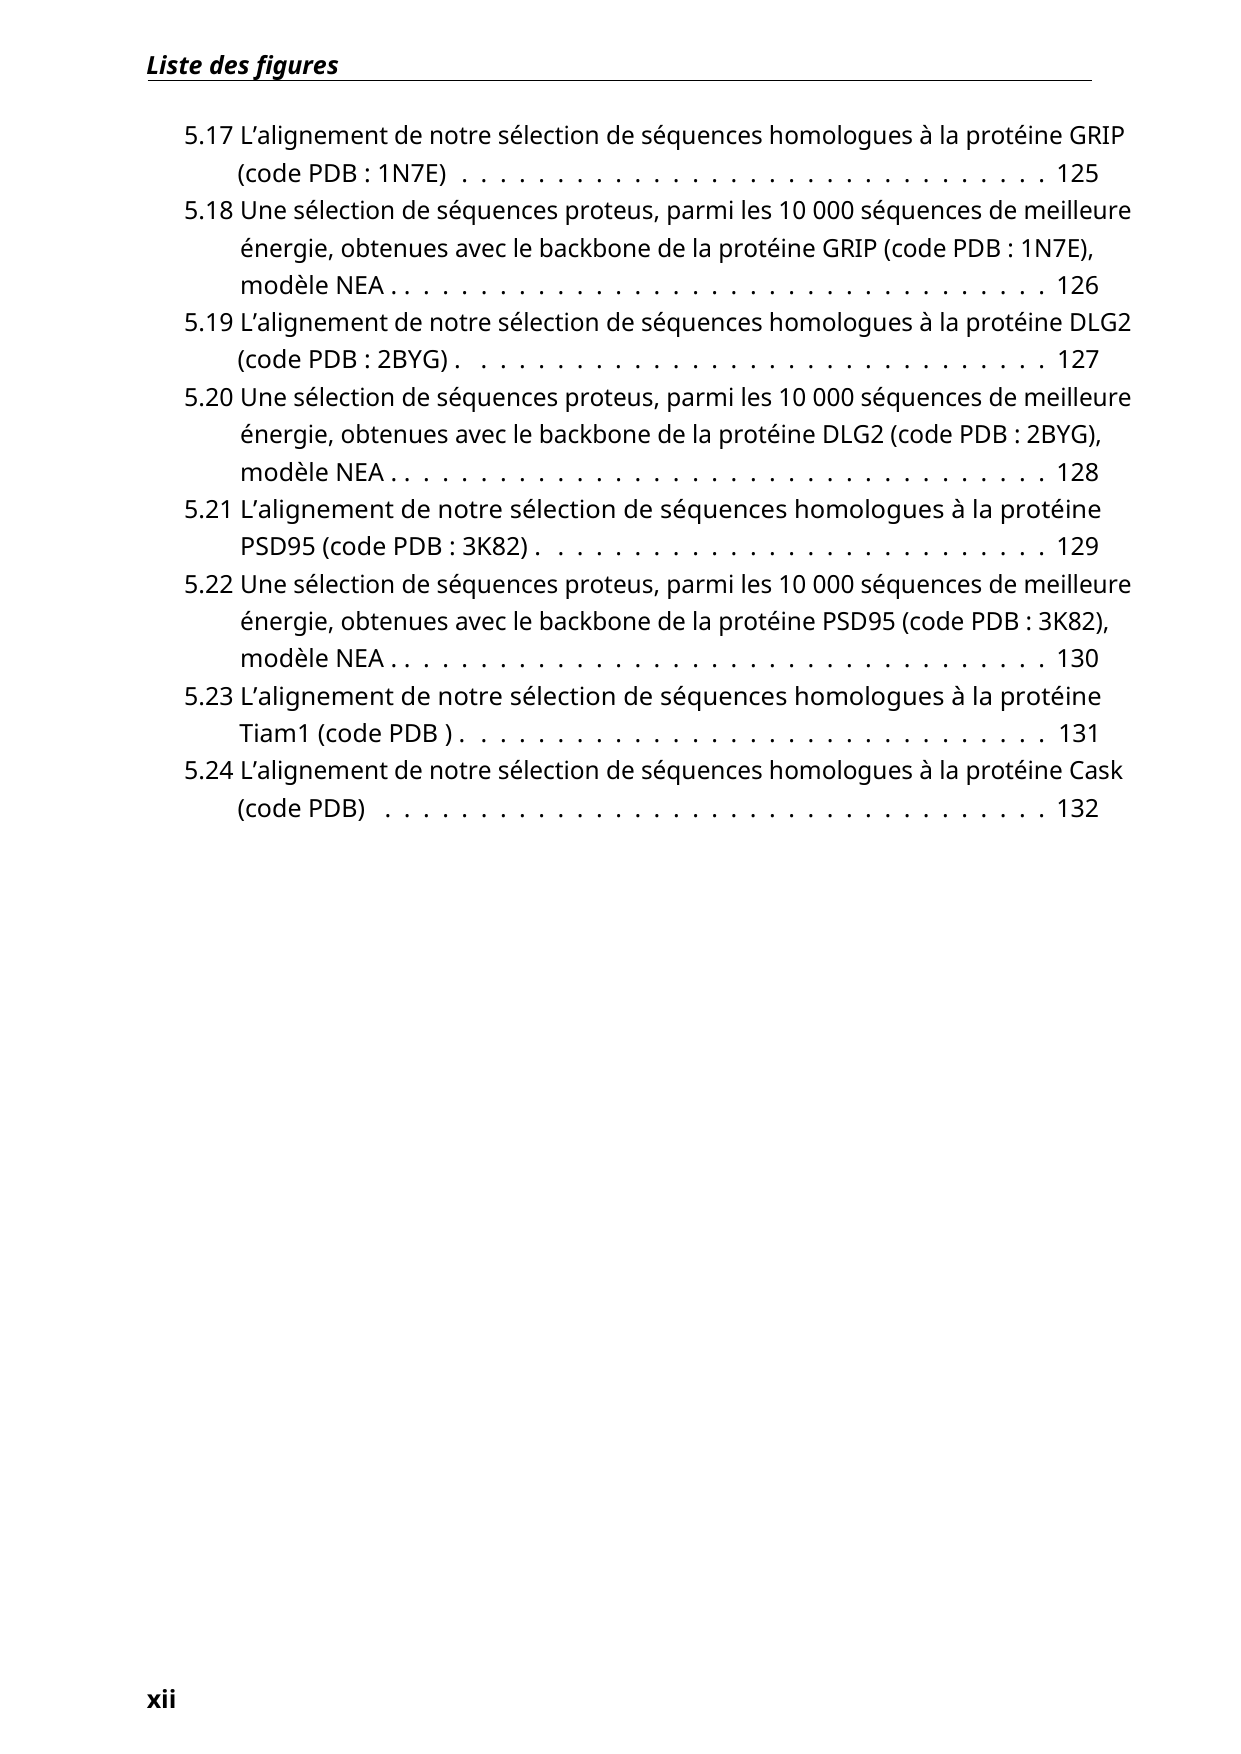

Liste des figures
5.17
L’alignement de notre sélection de séquences homologues à la protéine GRIP
(code PDB : 1N7E)
.
.
.
.
.
.
.
.
.
.
.
.
.
.
.
.
.
.
.
.
.
.
.
.
.
.
.
.
.
.
.
125
5.18
Une sélection de séquences proteus, parmi les 10 000 séquences de meilleure
énergie, obtenues avec le backbone de la protéine GRIP (code PDB : 1N7E),
modèle NEA .
.
.
.
.
.
.
.
.
.
.
.
.
.
.
.
.
.
.
.
.
.
.
.
.
.
.
.
.
.
.
.
.
.
.
126
5.19
L’alignement de notre sélection de séquences homologues à la protéine DLG2
(code PDB : 2BYG) .
.
.
.
.
.
.
.
.
.
.
.
.
.
.
.
.
.
.
.
.
.
.
.
.
.
.
.
.
.
.
127
5.20
Une sélection de séquences proteus, parmi les 10 000 séquences de meilleure
énergie, obtenues avec le backbone de la protéine DLG2 (code PDB : 2BYG),
modèle NEA .
.
.
.
.
.
.
.
.
.
.
.
.
.
.
.
.
.
.
.
.
.
.
.
.
.
.
.
.
.
.
.
.
.
.
128
5.21
L’alignement de notre sélection de séquences homologues à la protéine
PSD95 (code PDB : 3K82) .
.
.
.
.
.
.
.
.
.
.
.
.
.
.
.
.
.
.
.
.
.
.
.
.
.
.
129
5.22
Une sélection de séquences proteus, parmi les 10 000 séquences de meilleure
énergie, obtenues avec le backbone de la protéine PSD95 (code PDB : 3K82),
modèle NEA .
.
.
.
.
.
.
.
.
.
.
.
.
.
.
.
.
.
.
.
.
.
.
.
.
.
.
.
.
.
.
.
.
.
.
130
5.23
L’alignement de notre sélection de séquences homologues à la protéine
Tiam1 (code PDB ) .
.
.
.
.
.
.
.
.
.
.
.
.
.
.
.
.
.
.
.
.
.
.
.
.
.
.
.
.
.
.
131
5.24
L’alignement de notre sélection de séquences homologues à la protéine Cask
(code PDB)
.
.
.
.
.
.
.
.
.
.
.
.
.
.
.
.
.
.
.
.
.
.
.
.
.
.
.
.
.
.
.
.
.
.
.
132
xii